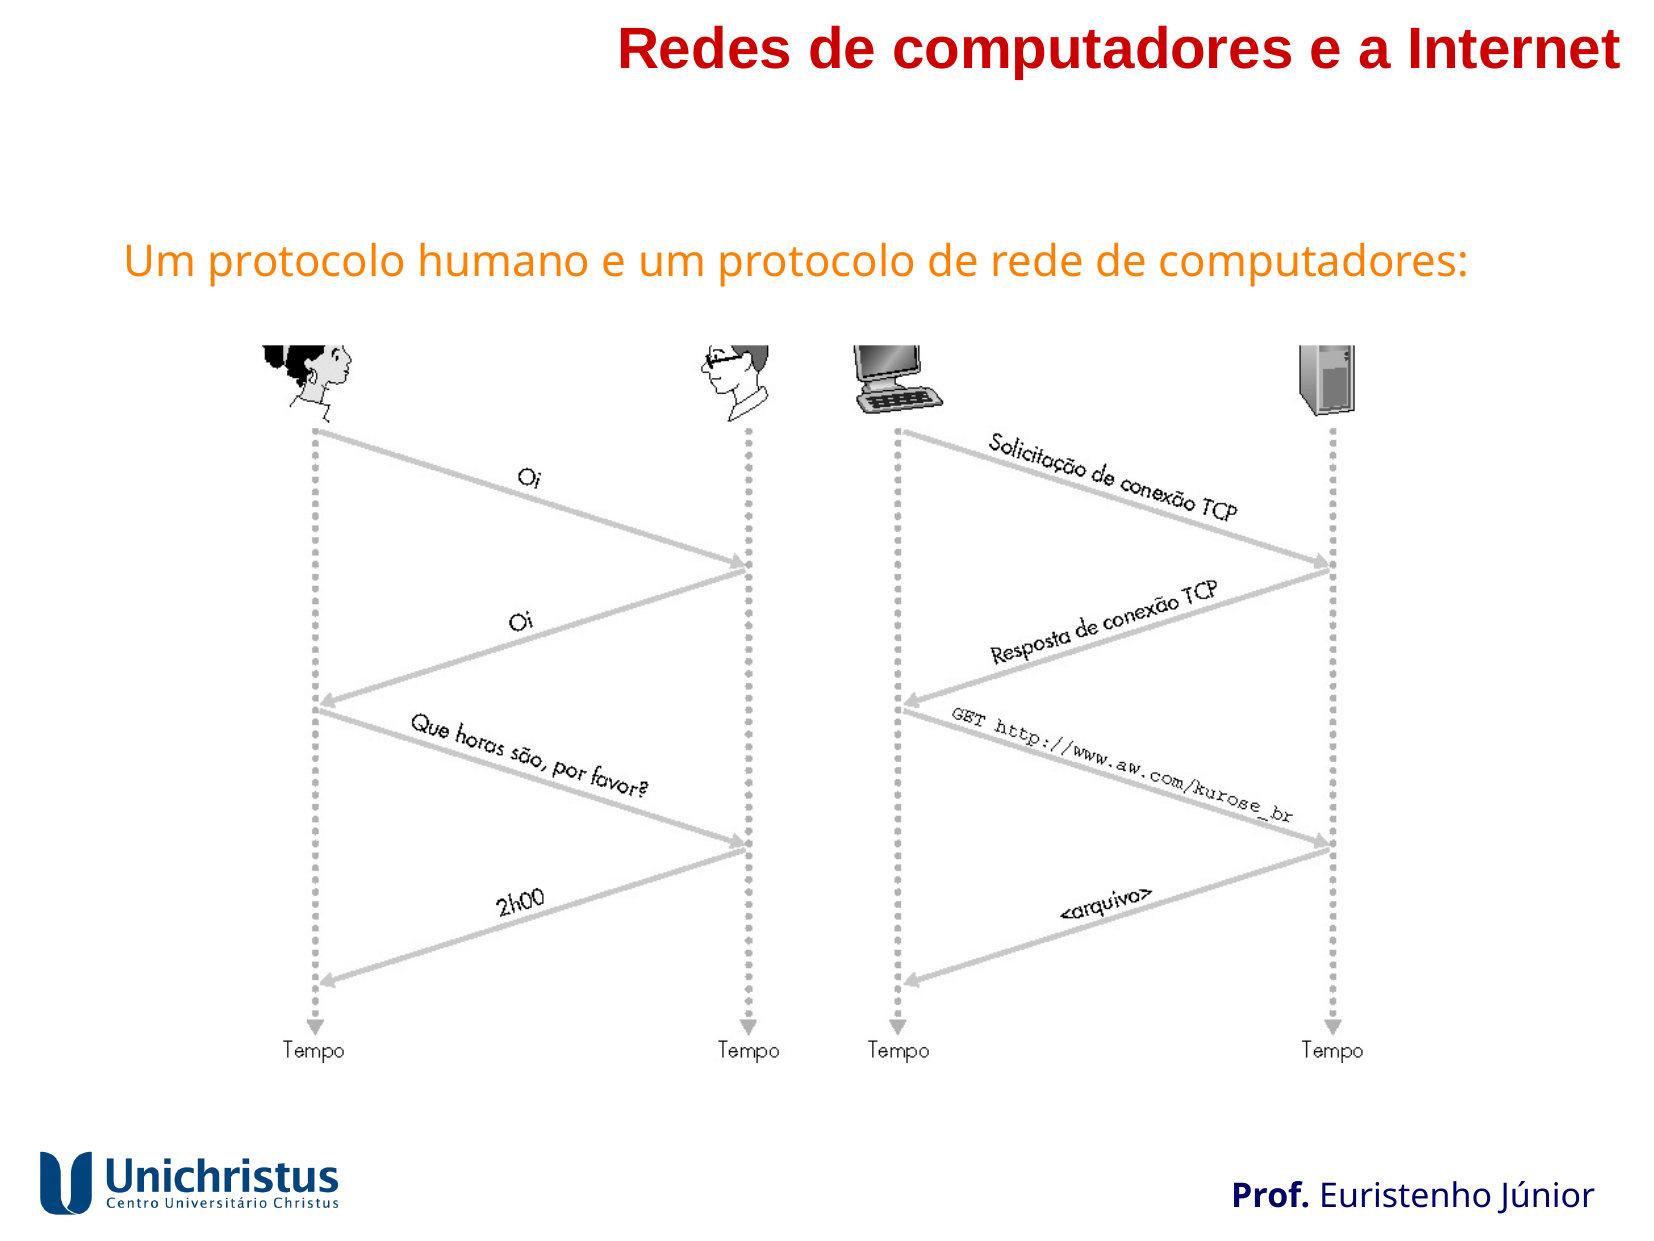

Redes de computadores e a Internet
# Um protocolo humano e um protocolo de rede de computadores:
Prof. Euristenho Júnior